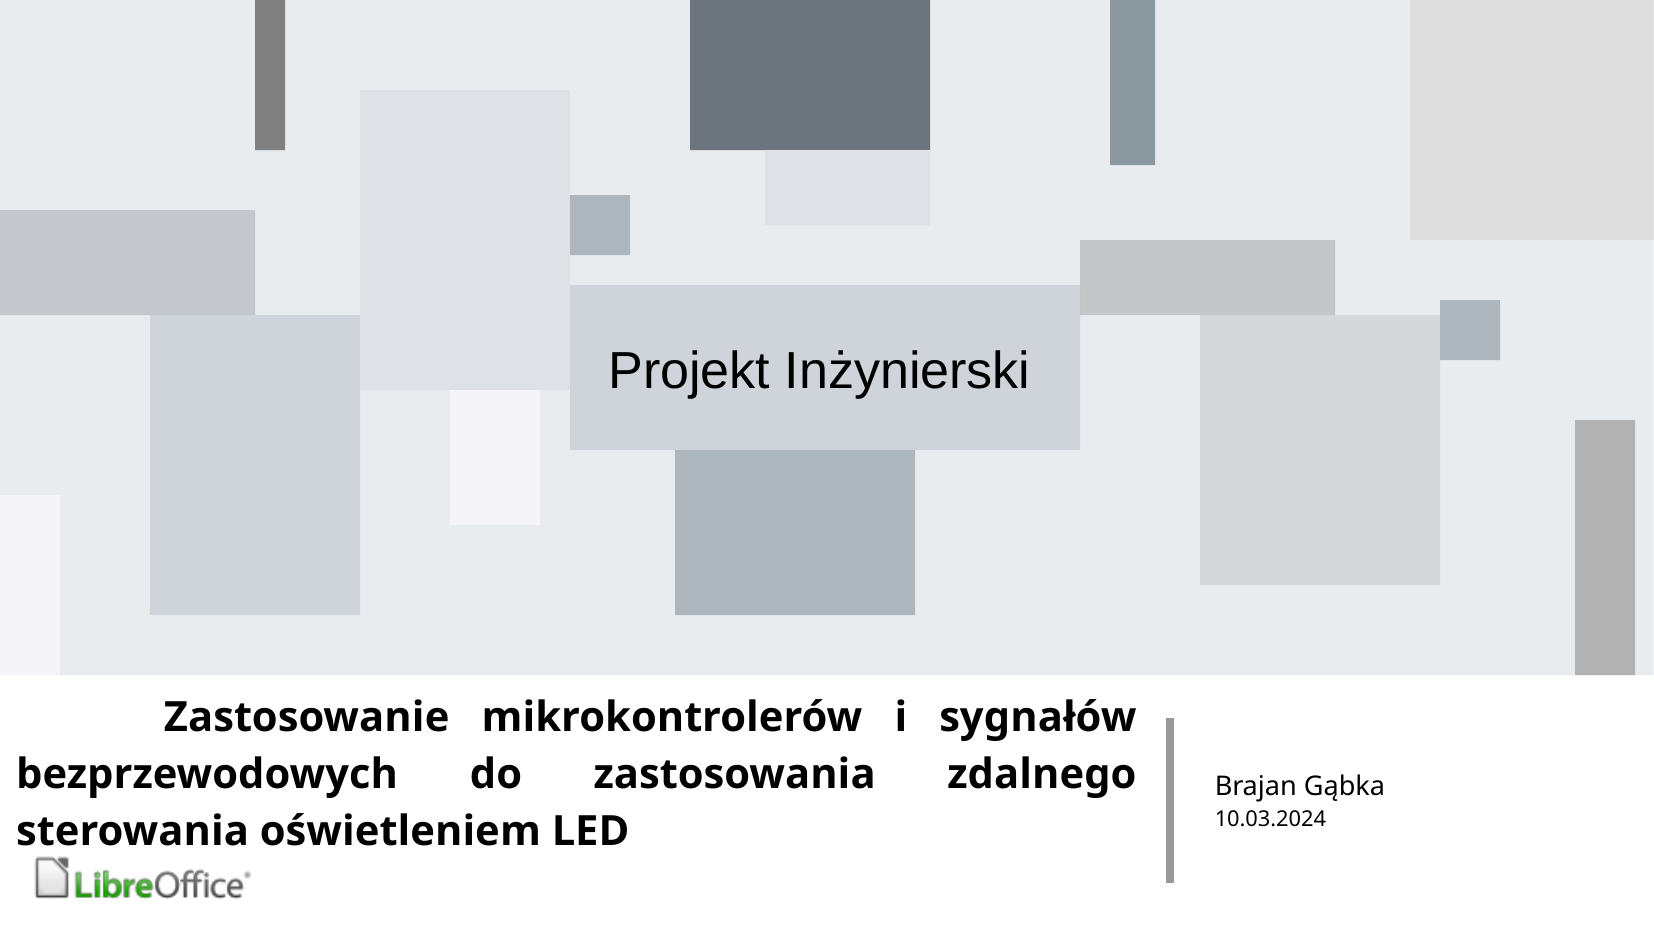

Projekt Inżynierski
		Zastosowanie mikrokontrolerów i sygnałów bezprzewodowych do zastosowania zdalnego sterowania oświetleniem LED
Brajan Gąbka
10.03.2024